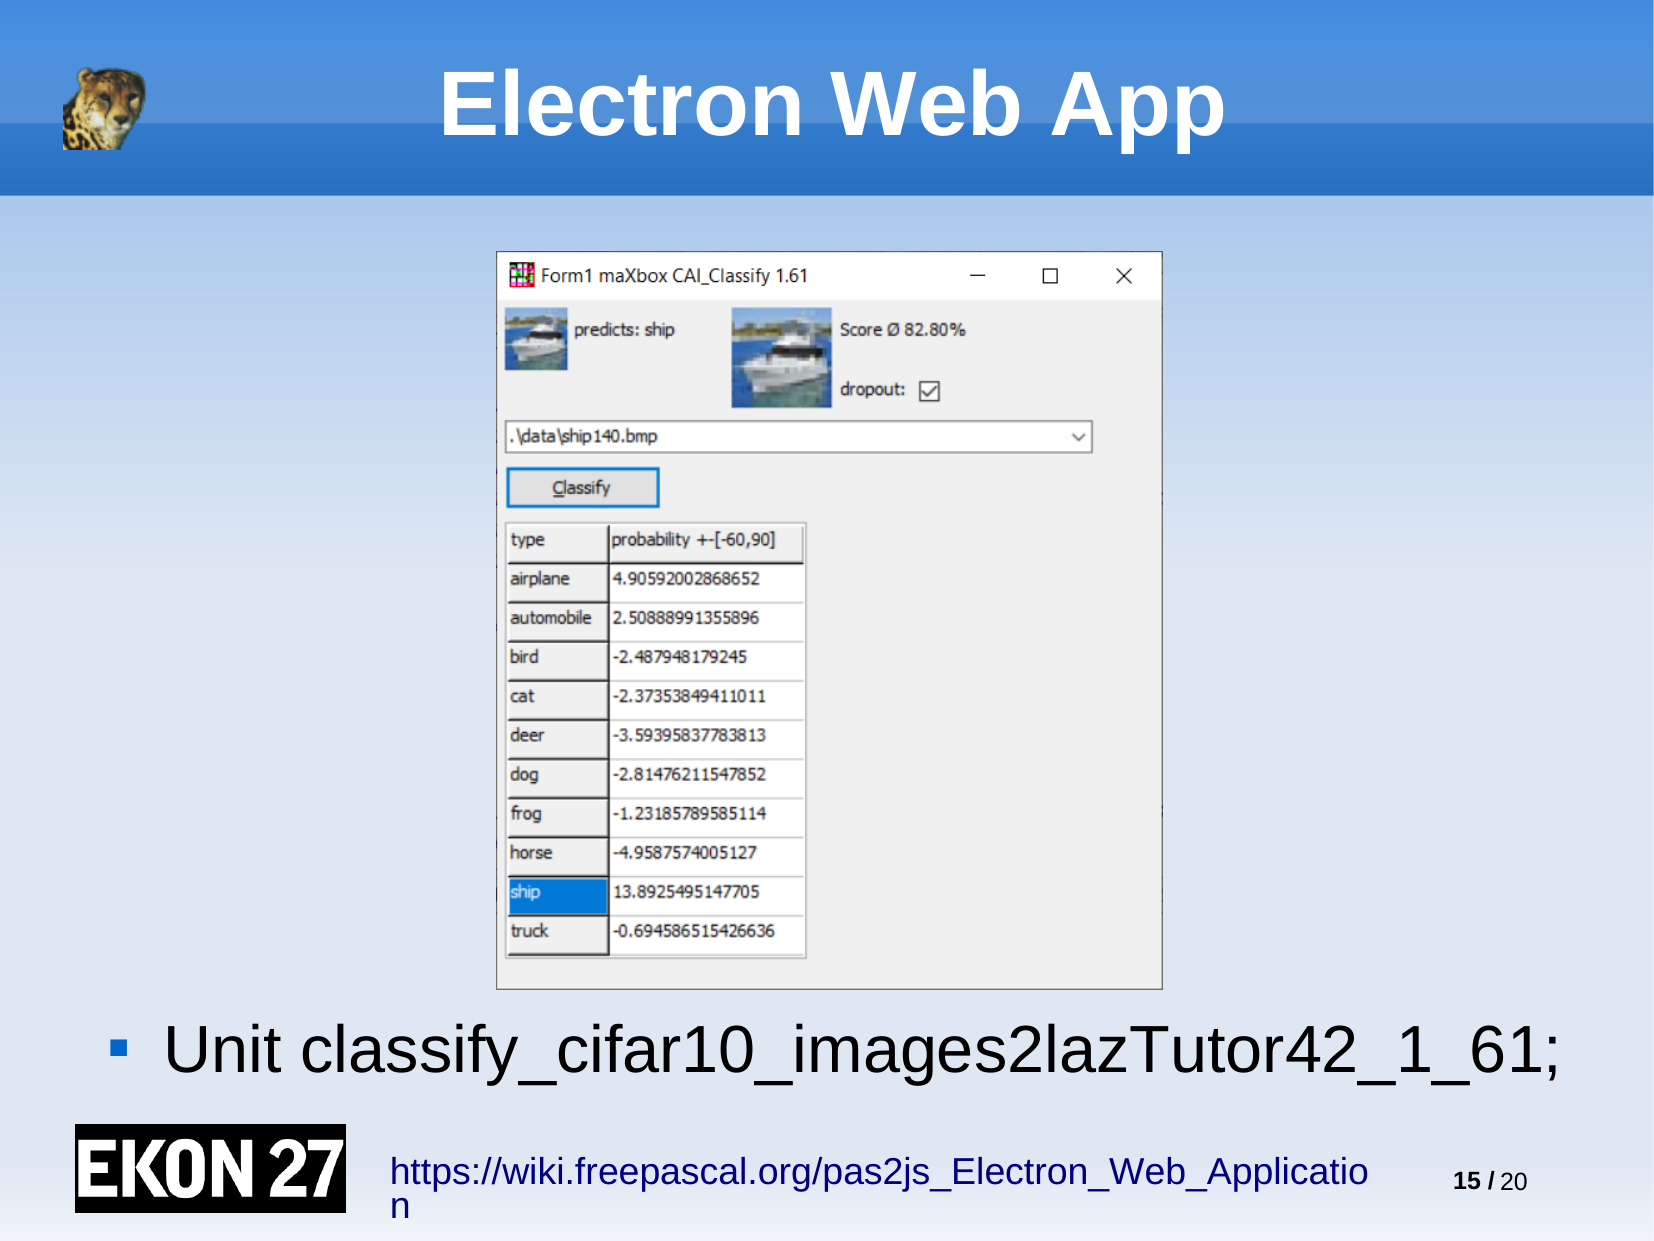

# Electron Web App
Unit classify_cifar10_images2lazTutor42_1_61;
15
https://wiki.freepascal.org/pas2js_Electron_Web_Application